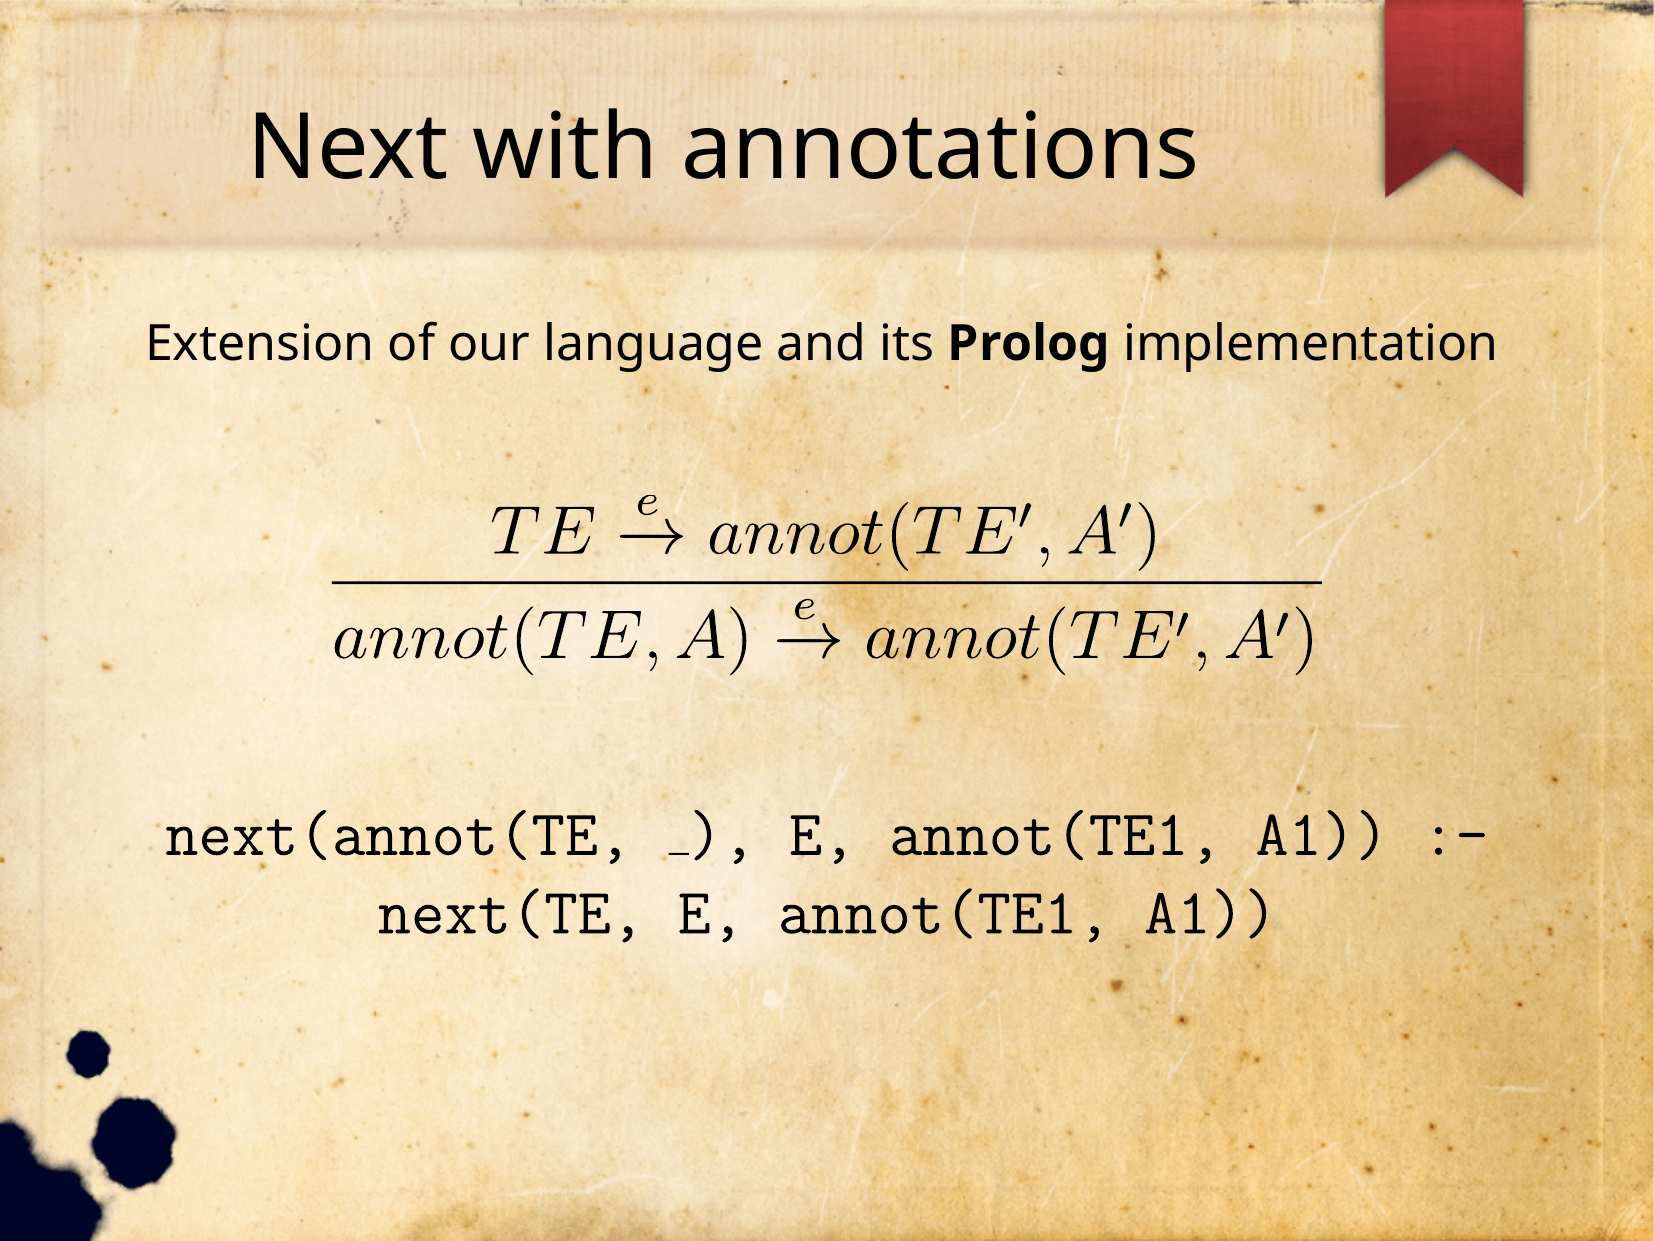

# Next with annotations
Extension of our language and its Prolog implementation